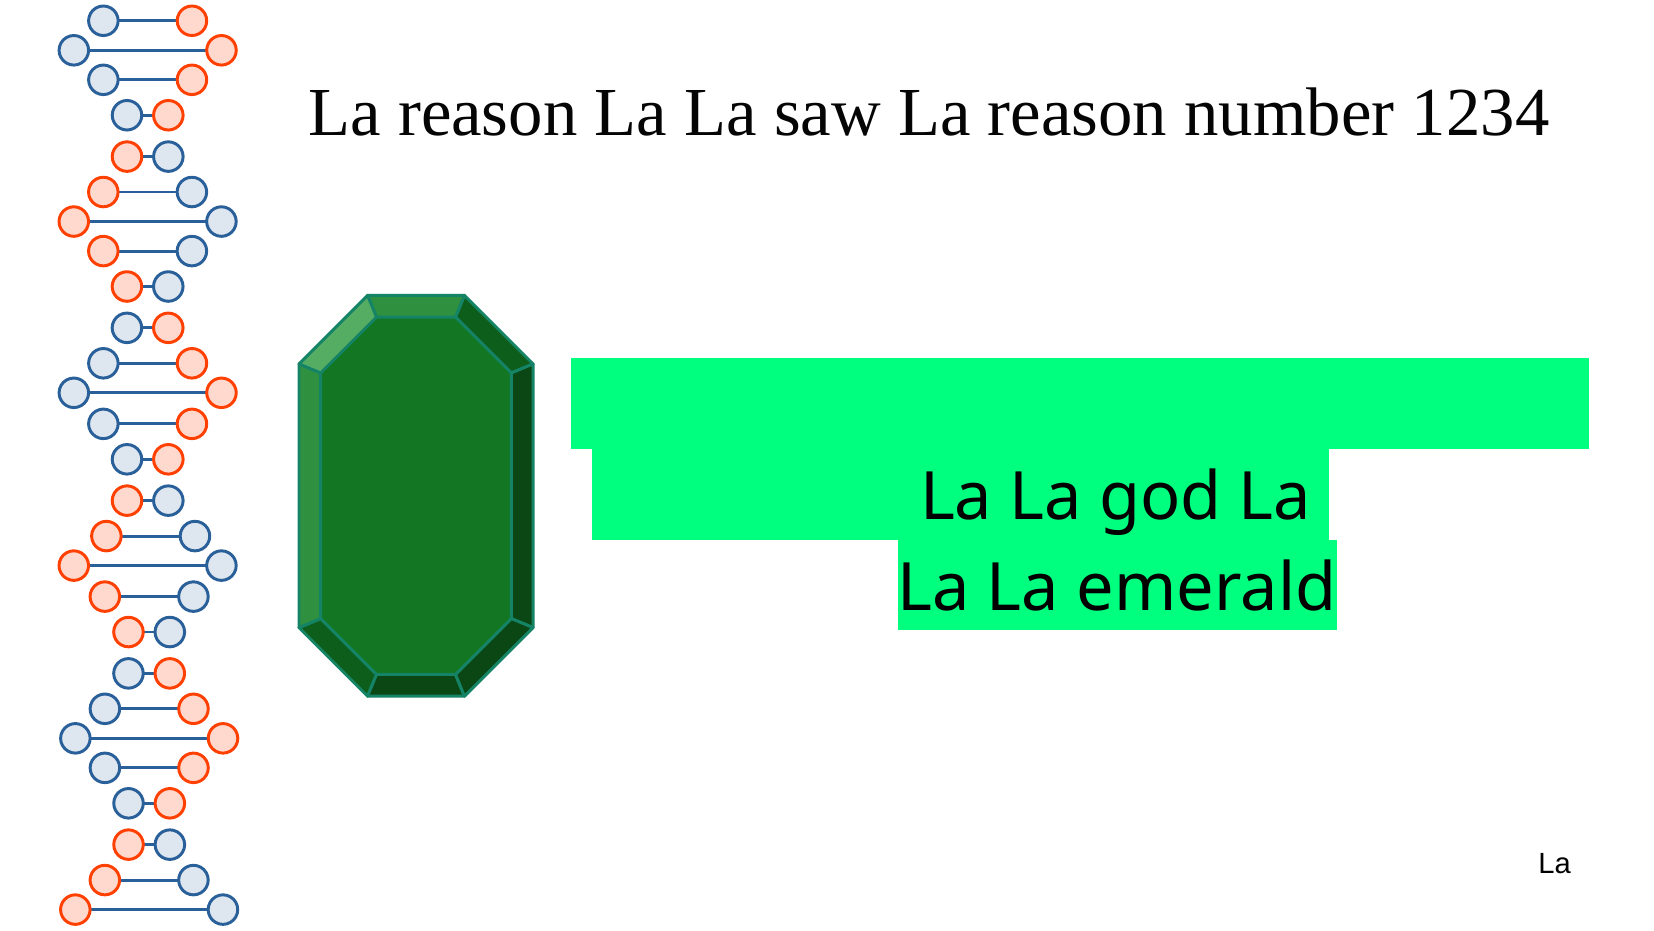

# La reason La La saw La reason number 1234
 La La god La 					La La emerald
21